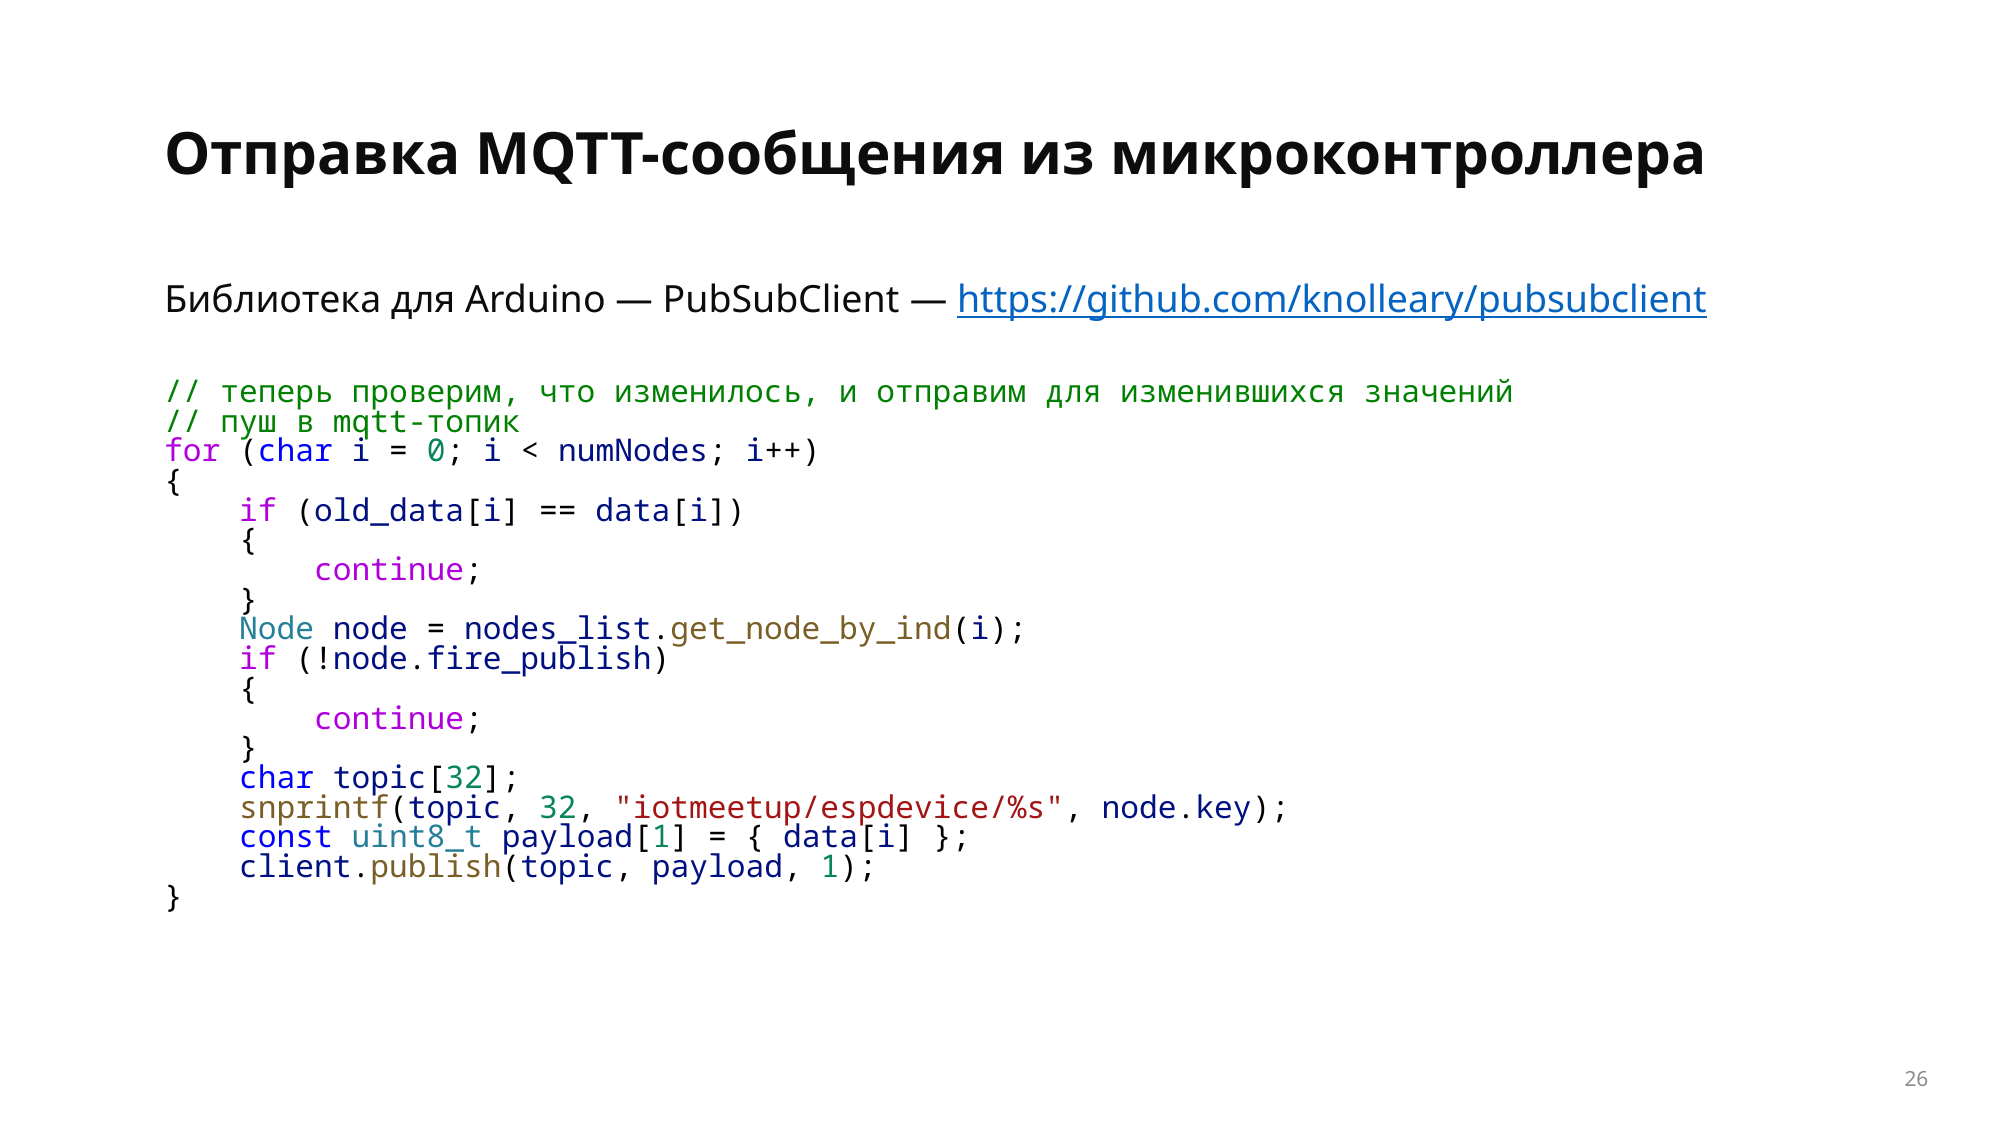

Отправка MQTT-сообщения из микроконтроллера
Библиотека для Arduino — PubSubClient — https://github.com/knolleary/pubsubclient
// теперь проверим, что изменилось, и отправим для изменившихся значений
// пуш в mqtt-топик
for (char i = 0; i < numNodes; i++)
{
 if (old_data[i] == data[i])
 {
 continue;
 }
 Node node = nodes_list.get_node_by_ind(i);
 if (!node.fire_publish)
 {
 continue;
 }
 char topic[32];
 snprintf(topic, 32, "iotmeetup/espdevice/%s", node.key);
 const uint8_t payload[1] = { data[i] };
 client.publish(topic, payload, 1);
}